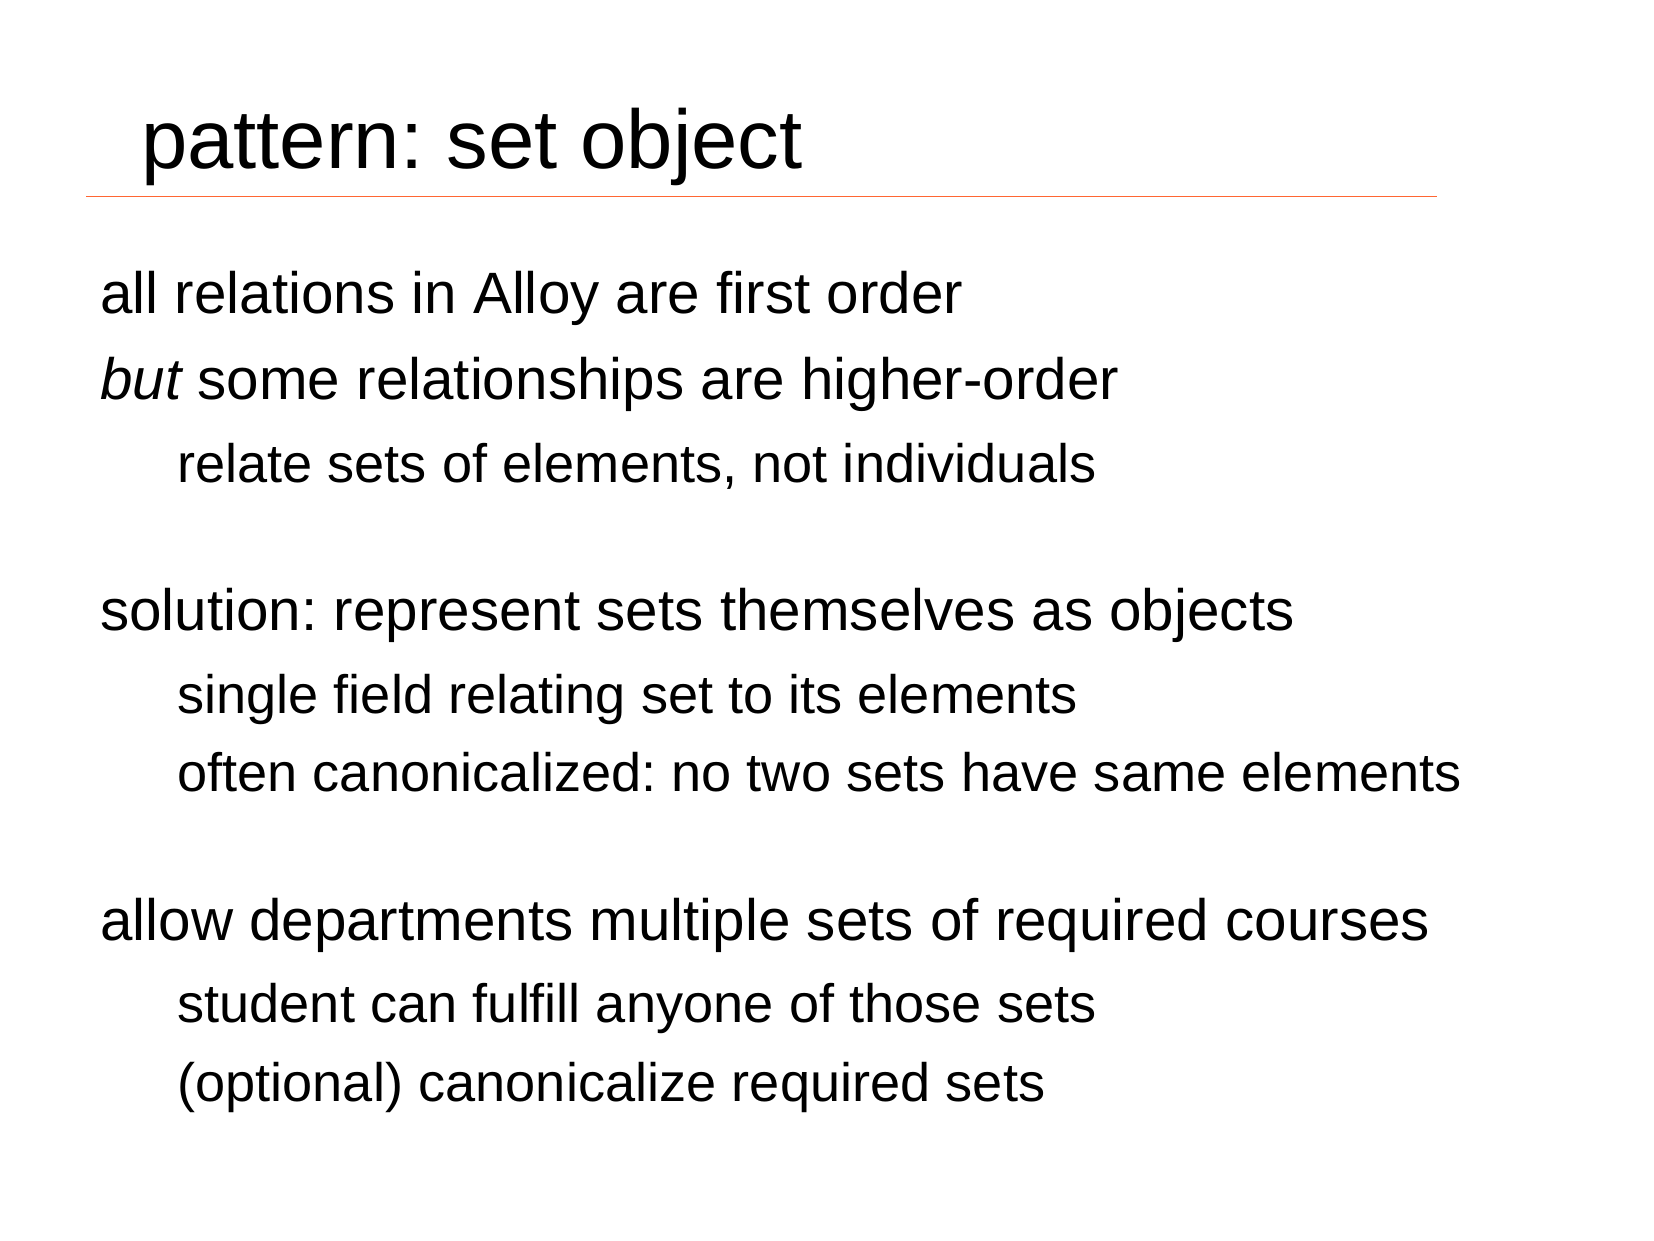

# pattern: set object
all relations in Alloy are first order
but some relationships are higher-order
relate sets of elements, not individuals
solution: represent sets themselves as objects
single field relating set to its elements
often canonicalized: no two sets have same elements
allow departments multiple sets of required courses
student can fulfill anyone of those sets
(optional) canonicalize required sets